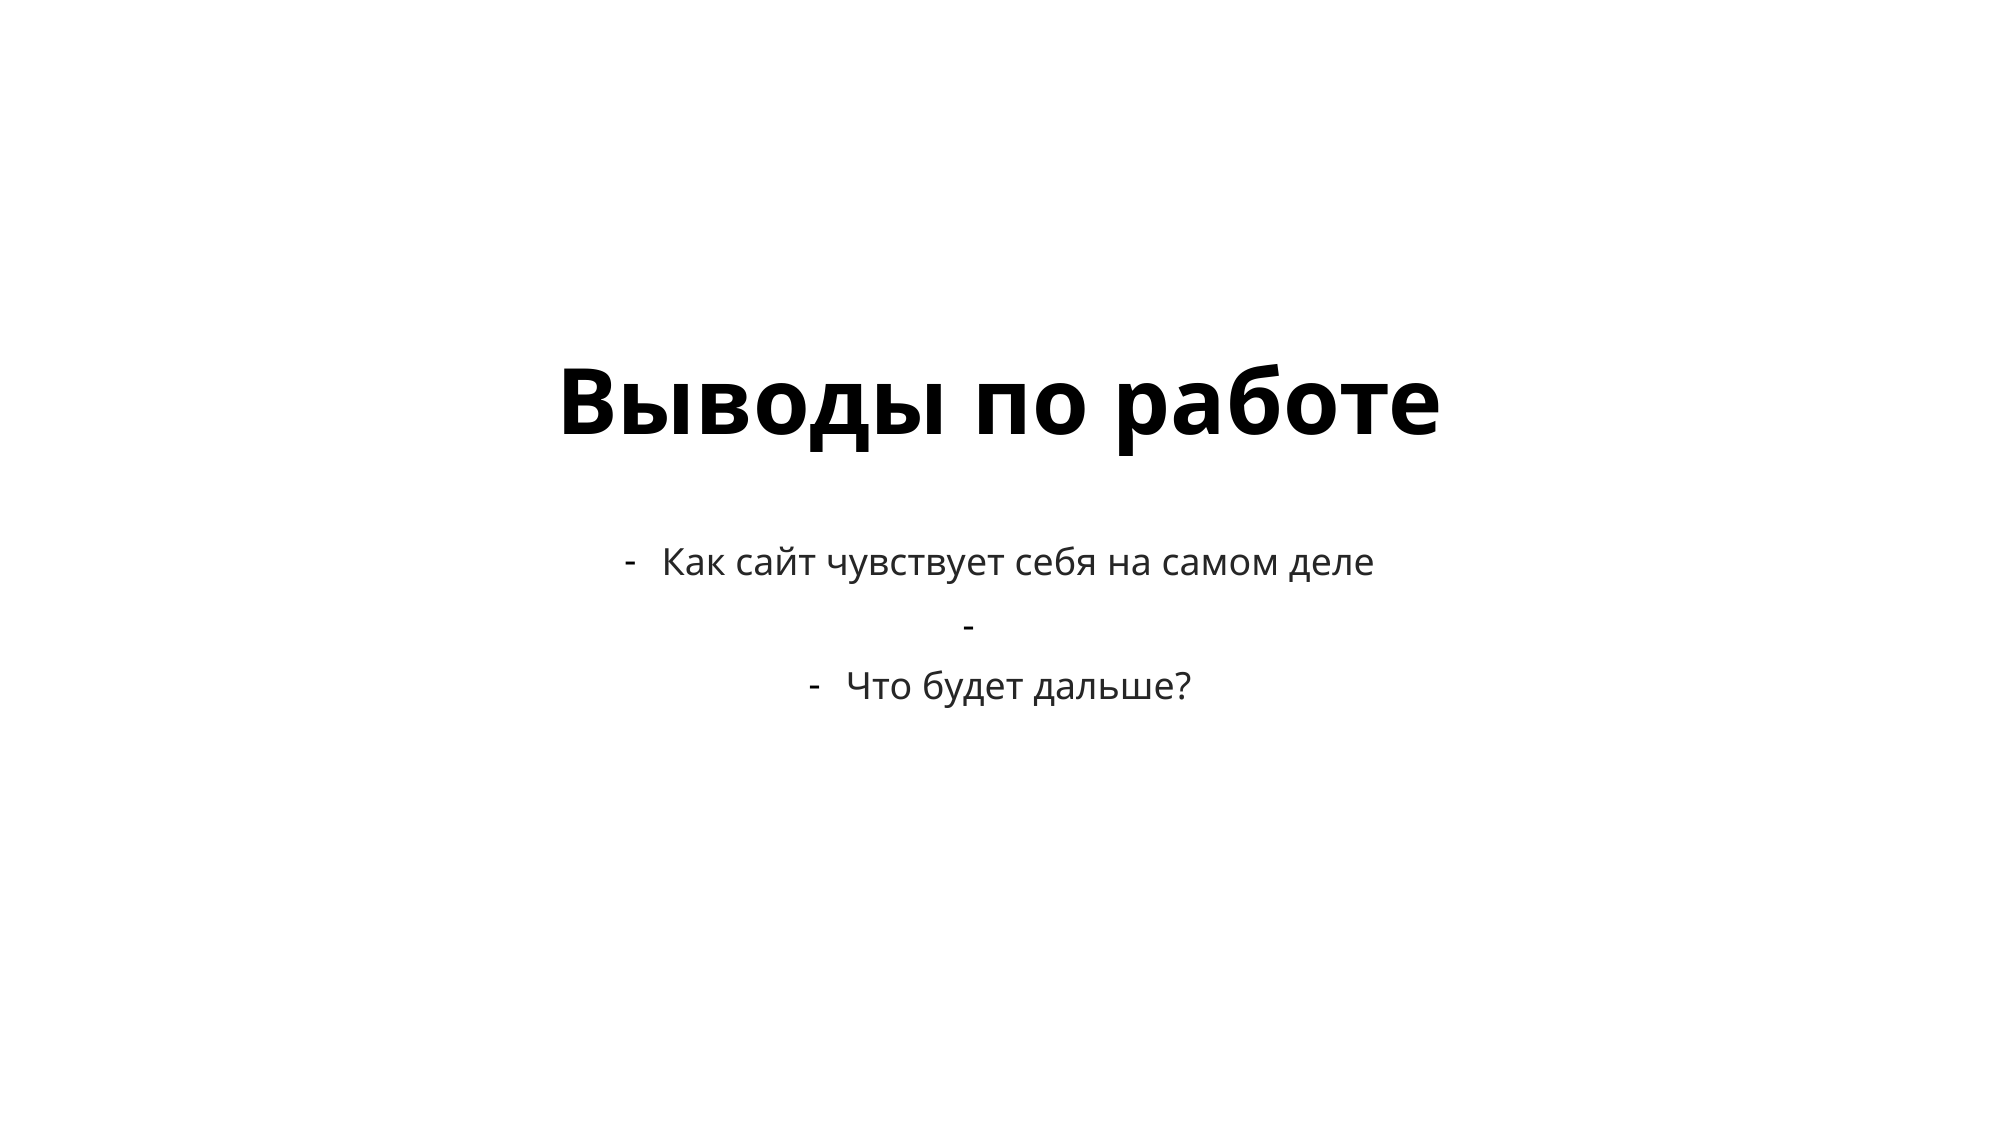

# Выводы по работе
Как сайт чувствует себя на самом деле
Что будет дальше?